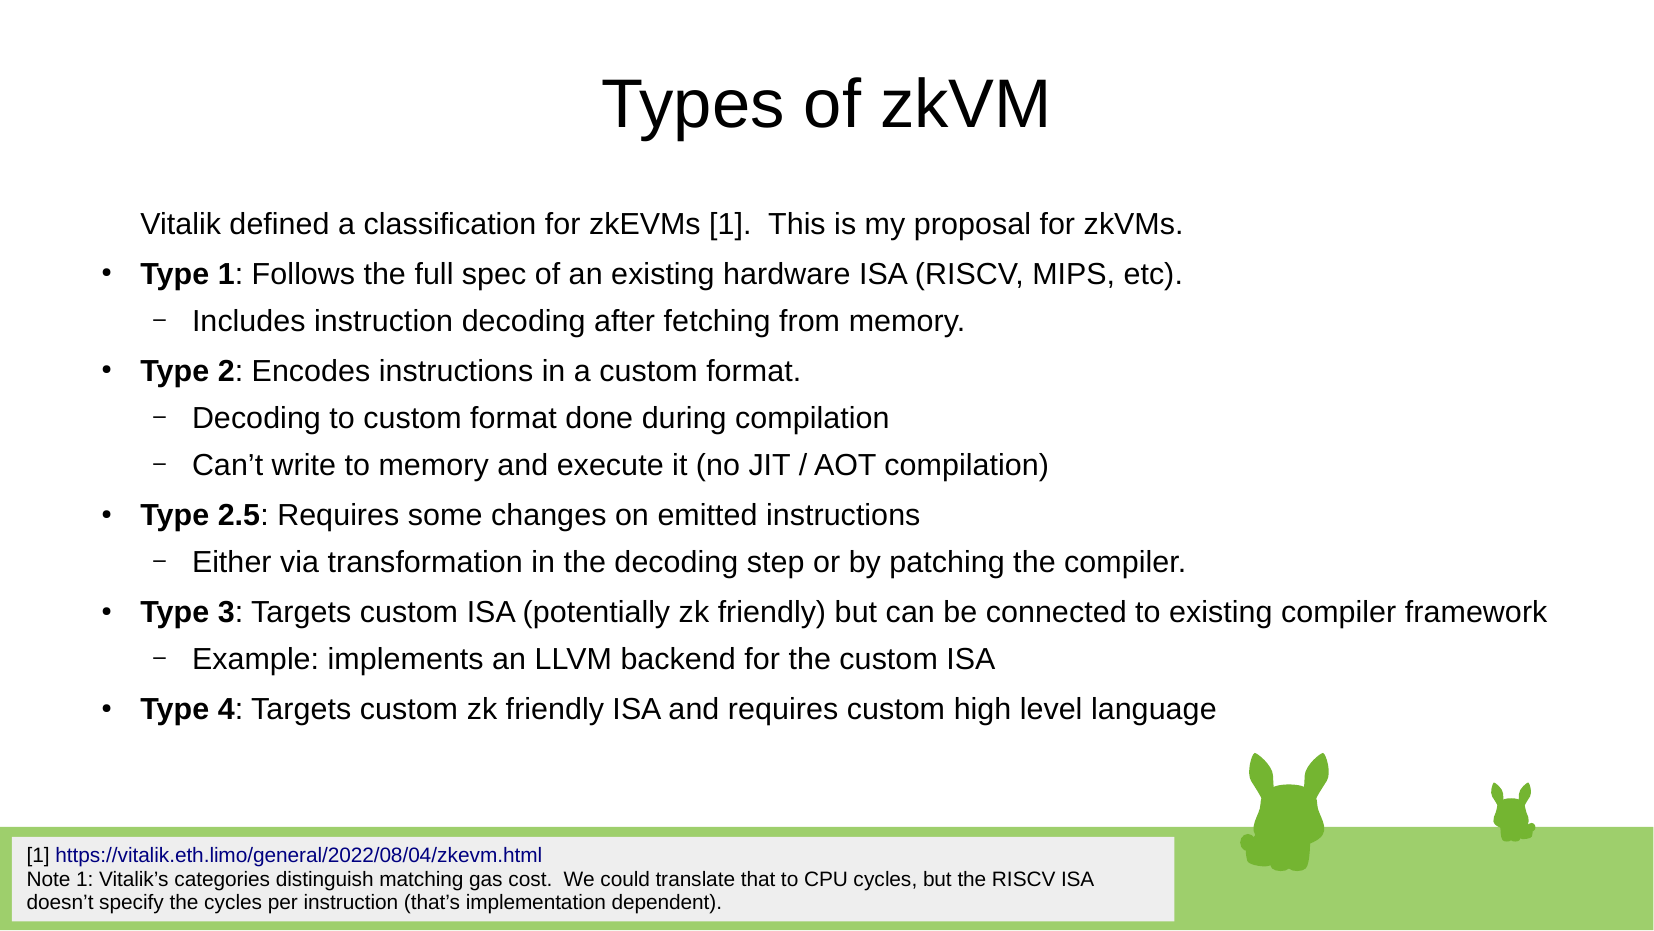

# Types of zkVM
Vitalik defined a classification for zkEVMs [1]. This is my proposal for zkVMs.
Type 1: Follows the full spec of an existing hardware ISA (RISCV, MIPS, etc).
Includes instruction decoding after fetching from memory.
Type 2: Encodes instructions in a custom format.
Decoding to custom format done during compilation
Can’t write to memory and execute it (no JIT / AOT compilation)
Type 2.5: Requires some changes on emitted instructions
Either via transformation in the decoding step or by patching the compiler.
Type 3: Targets custom ISA (potentially zk friendly) but can be connected to existing compiler framework
Example: implements an LLVM backend for the custom ISA
Type 4: Targets custom zk friendly ISA and requires custom high level language
[1] https://vitalik.eth.limo/general/2022/08/04/zkevm.html
Note 1: Vitalik’s categories distinguish matching gas cost. We could translate that to CPU cycles, but the RISCV ISA doesn’t specify the cycles per instruction (that’s implementation dependent).